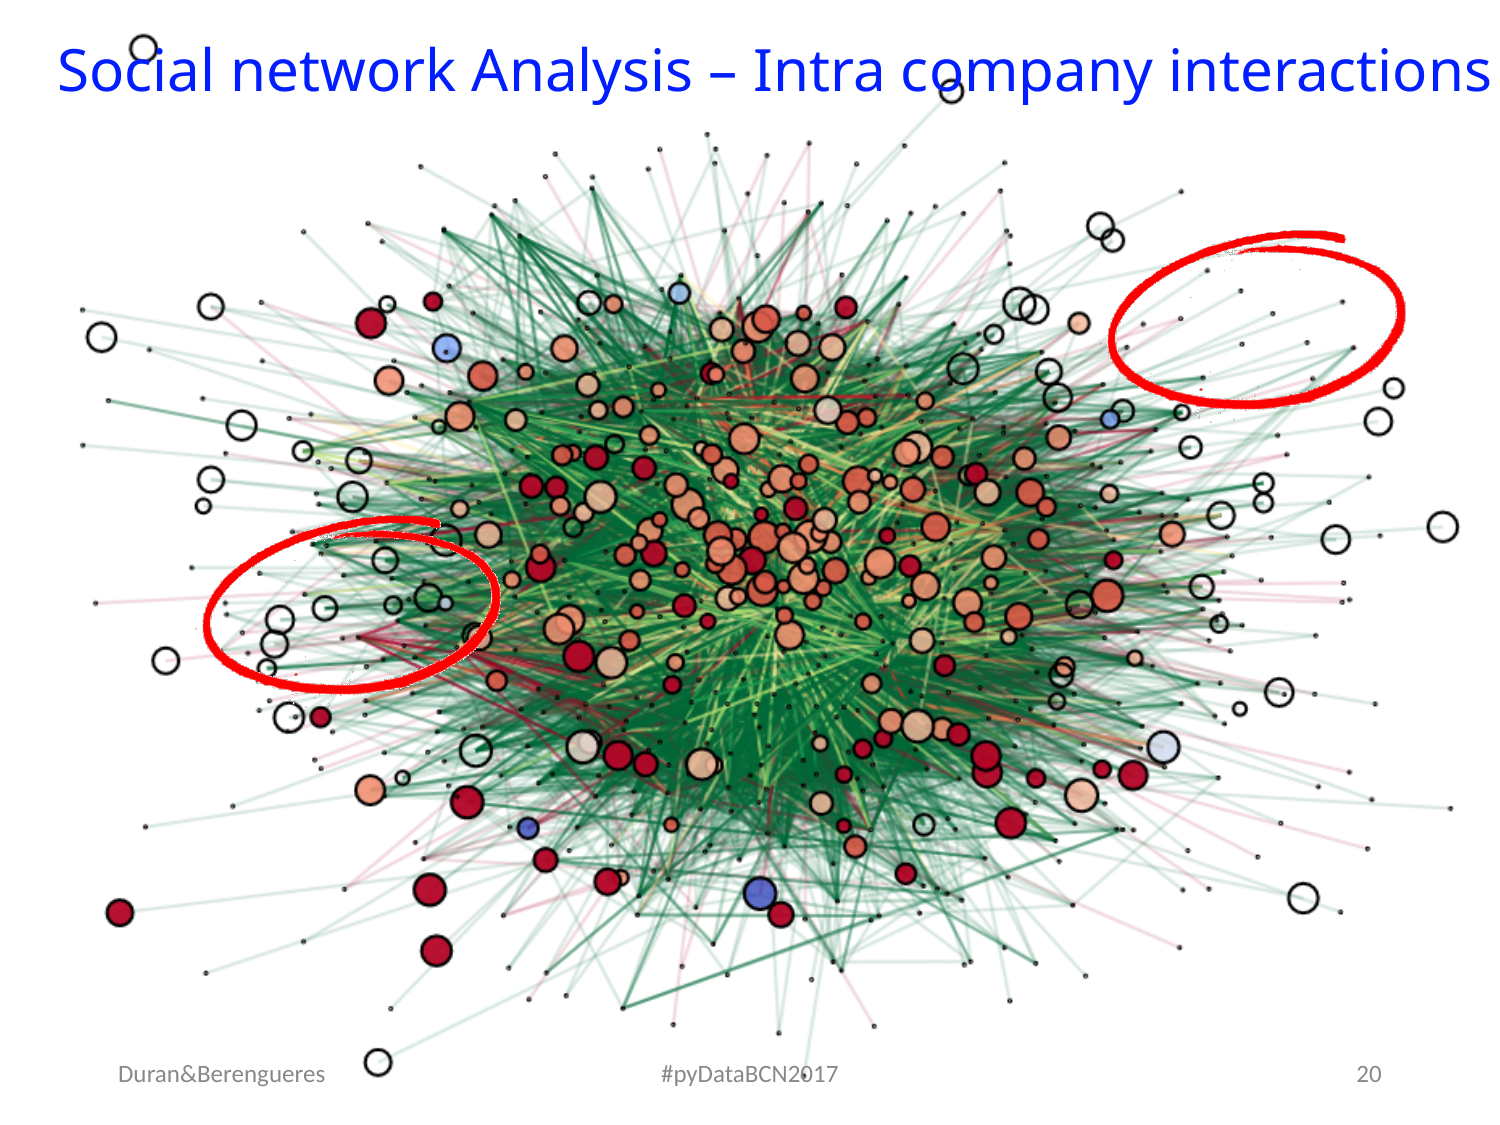

# Social network Analysis – Intra company interactions
Duran&Berengueres
#pyDataBCN2017